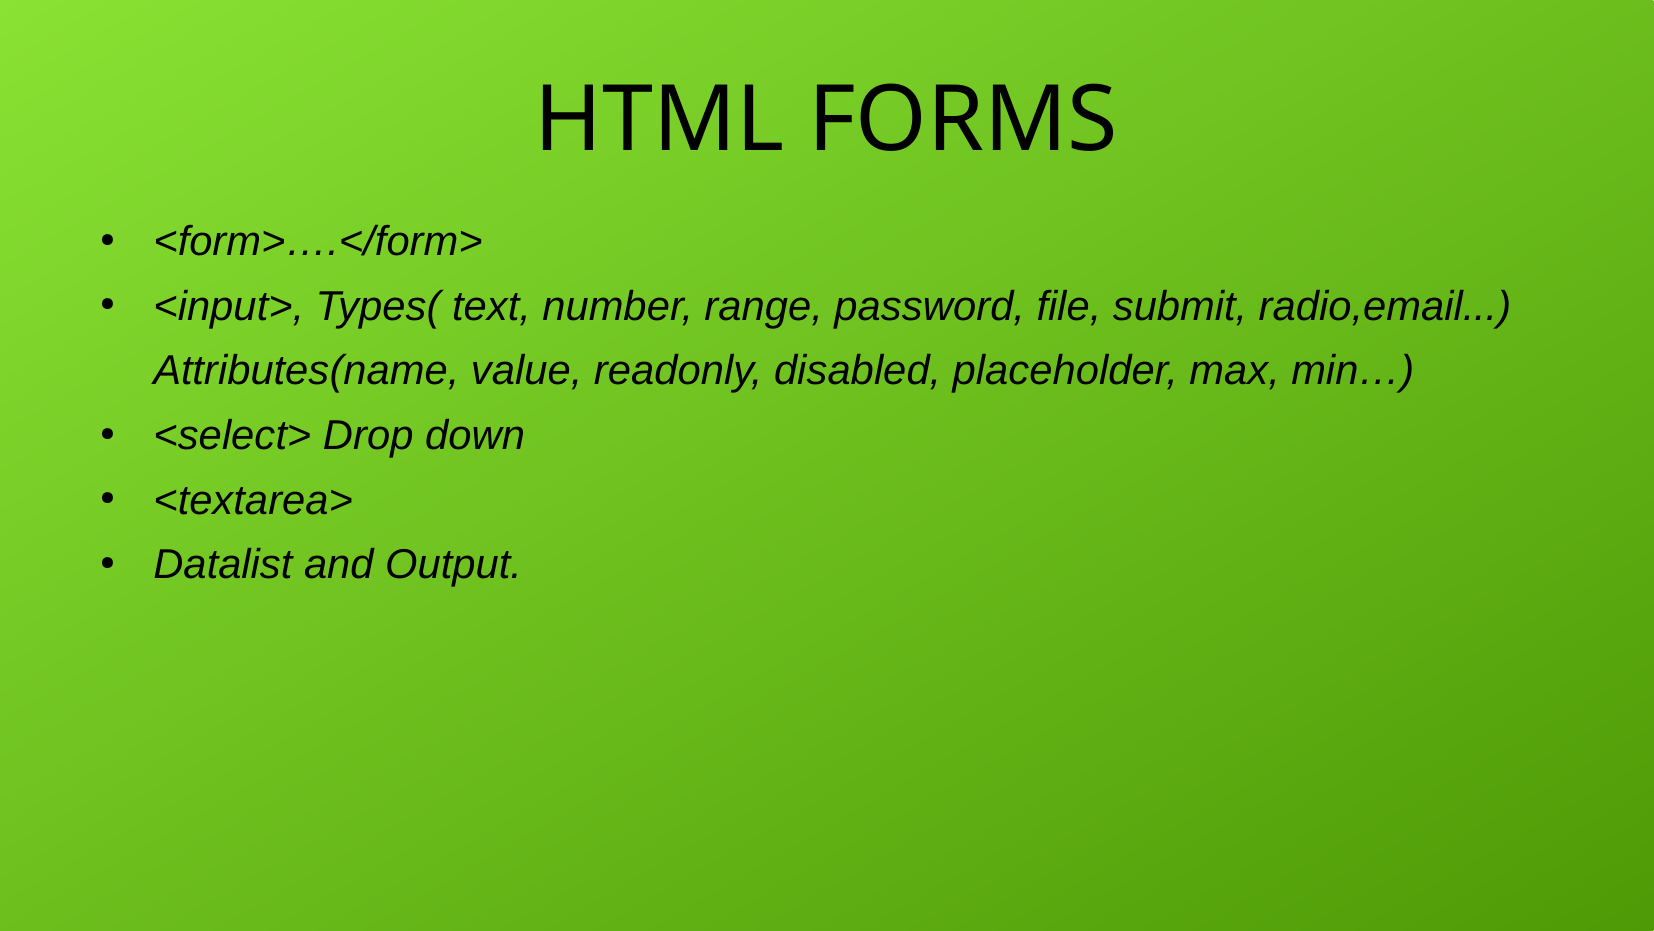

# HTML FORMS
<form>….</form>
<input>, Types( text, number, range, password, file, submit, radio,email...)
Attributes(name, value, readonly, disabled, placeholder, max, min…)
<select> Drop down
<textarea>
Datalist and Output.